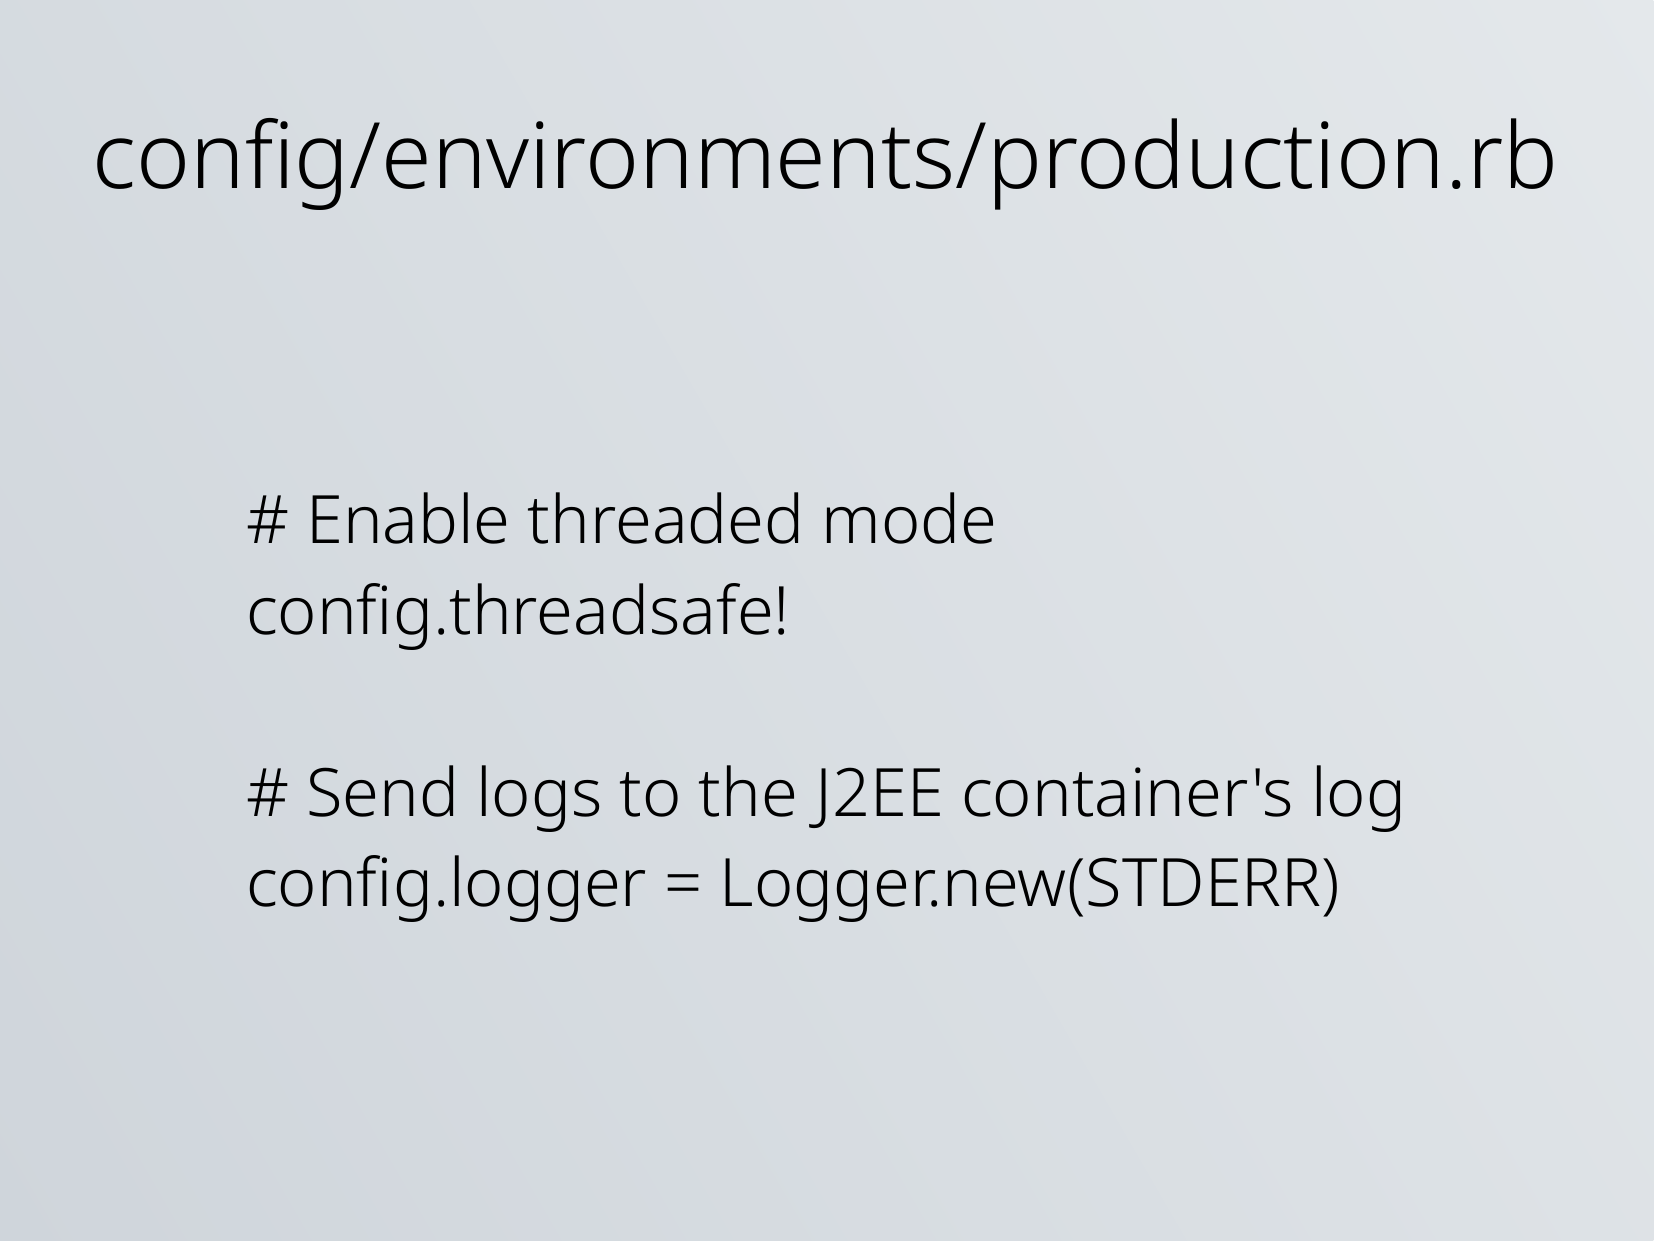

# config/environments/production.rb
# Enable threaded mode
config.threadsafe!
# Send logs to the J2EE container's log
config.logger = Logger.new(STDERR)